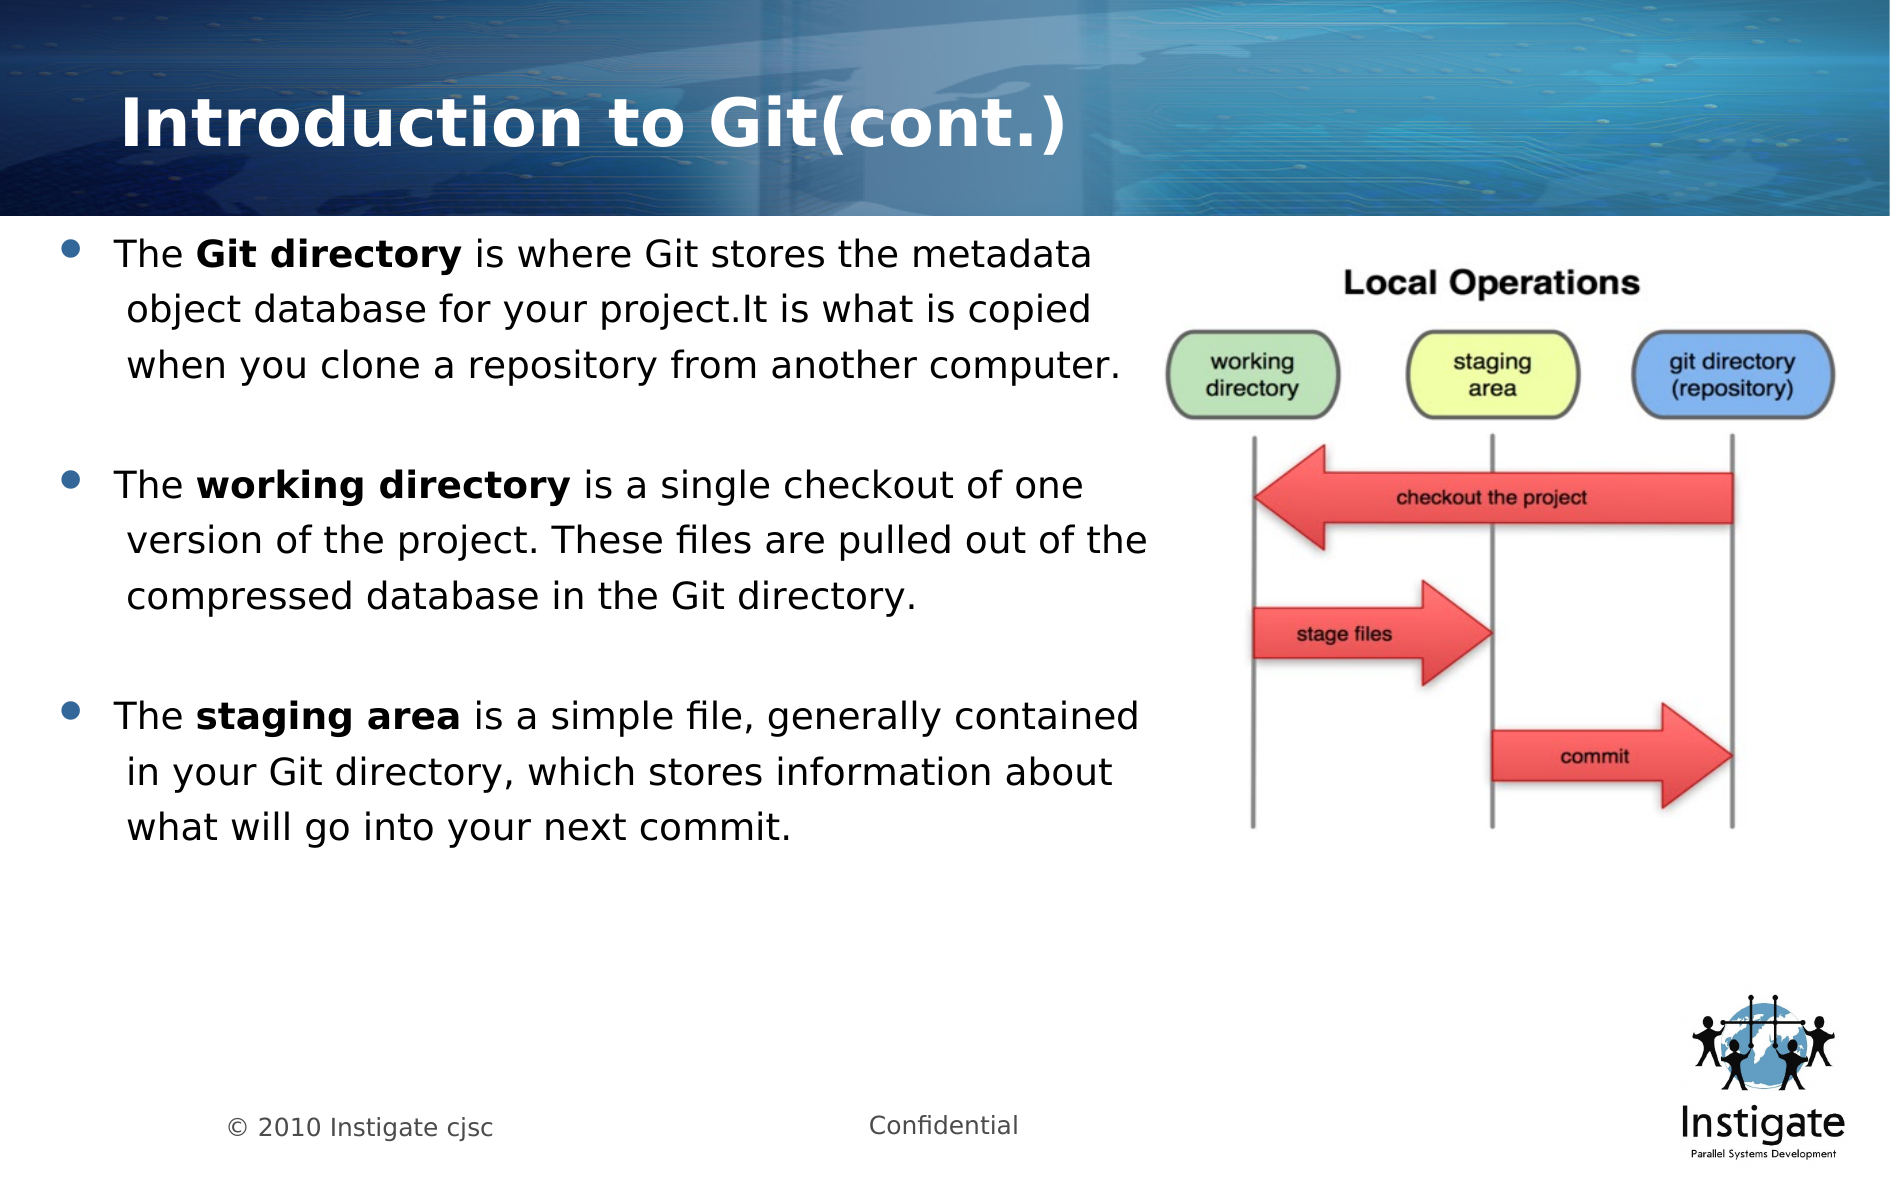

# Introduction to Git(cont.)
The Git directory is where Git stores the metadata
 object database for your project.It is what is copied
 when you clone a repository from another computer.
The working directory is a single checkout of one
 version of the project. These files are pulled out of the
 compressed database in the Git directory.
The staging area is a simple file, generally contained
 in your Git directory, which stores information about
 what will go into your next commit.